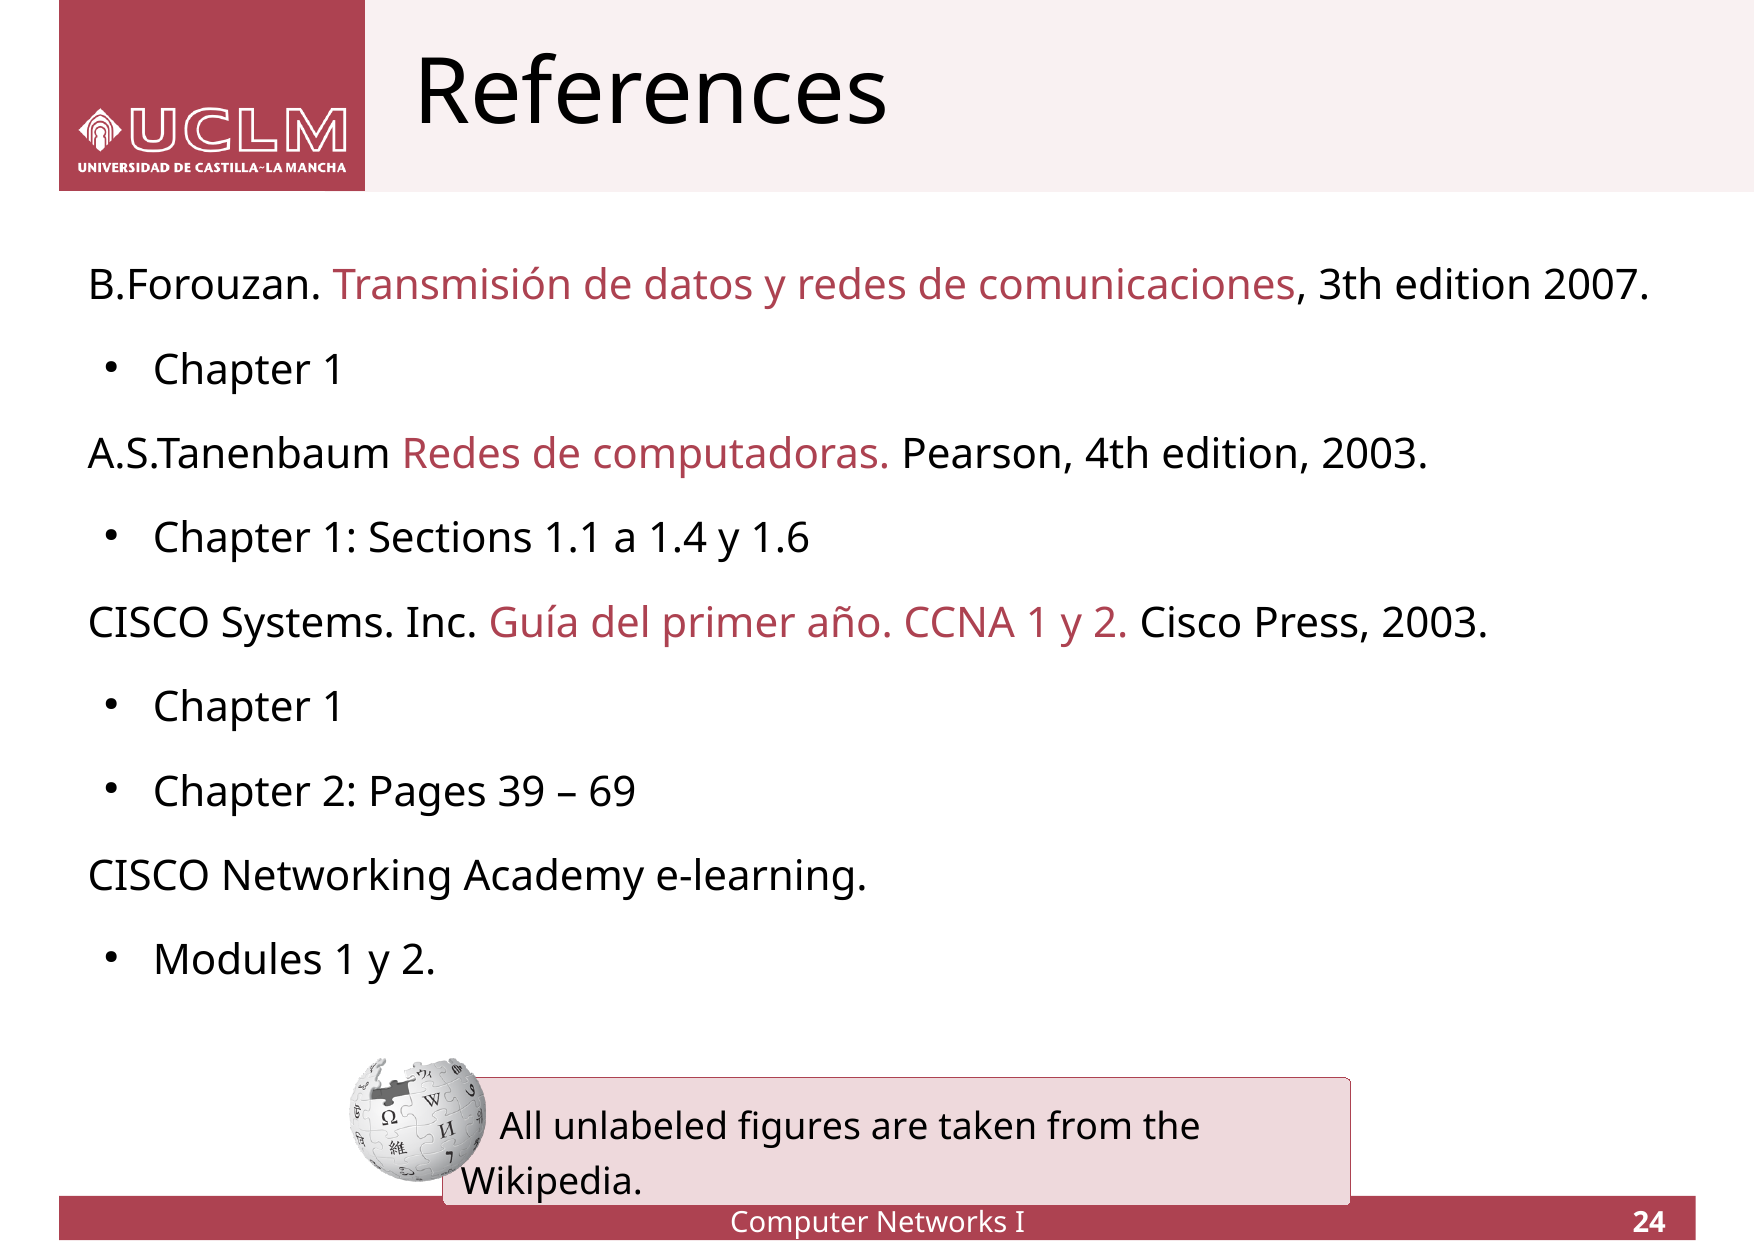

# References
B.Forouzan. Transmisión de datos y redes de comunicaciones, 3th edition 2007.
Chapter 1
A.S.Tanenbaum Redes de computadoras. Pearson, 4th edition, 2003.
Chapter 1: Sections 1.1 a 1.4 y 1.6
CISCO Systems. Inc. Guía del primer año. CCNA 1 y 2. Cisco Press, 2003.
Chapter 1
Chapter 2: Pages 39 – 69
CISCO Networking Academy e-learning.
Modules 1 y 2.
 All unlabeled figures are taken from the Wikipedia.
Computer Networks I
24